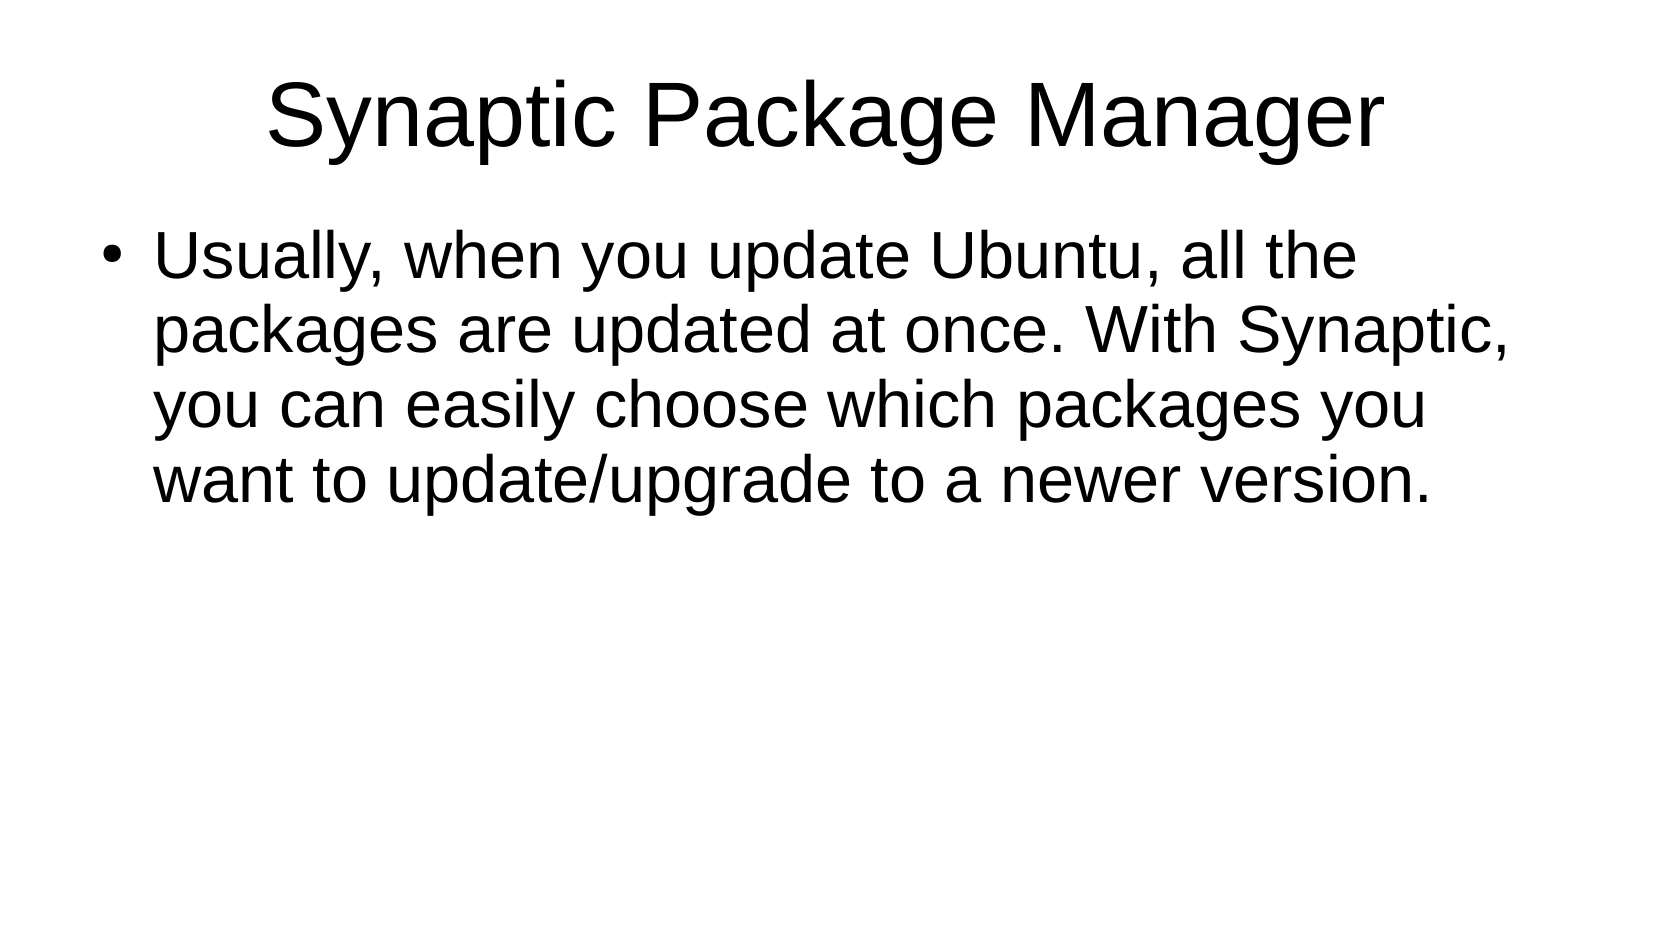

# Synaptic Package Manager
Usually, when you update Ubuntu, all the packages are updated at once. With Synaptic, you can easily choose which packages you want to update/upgrade to a newer version.